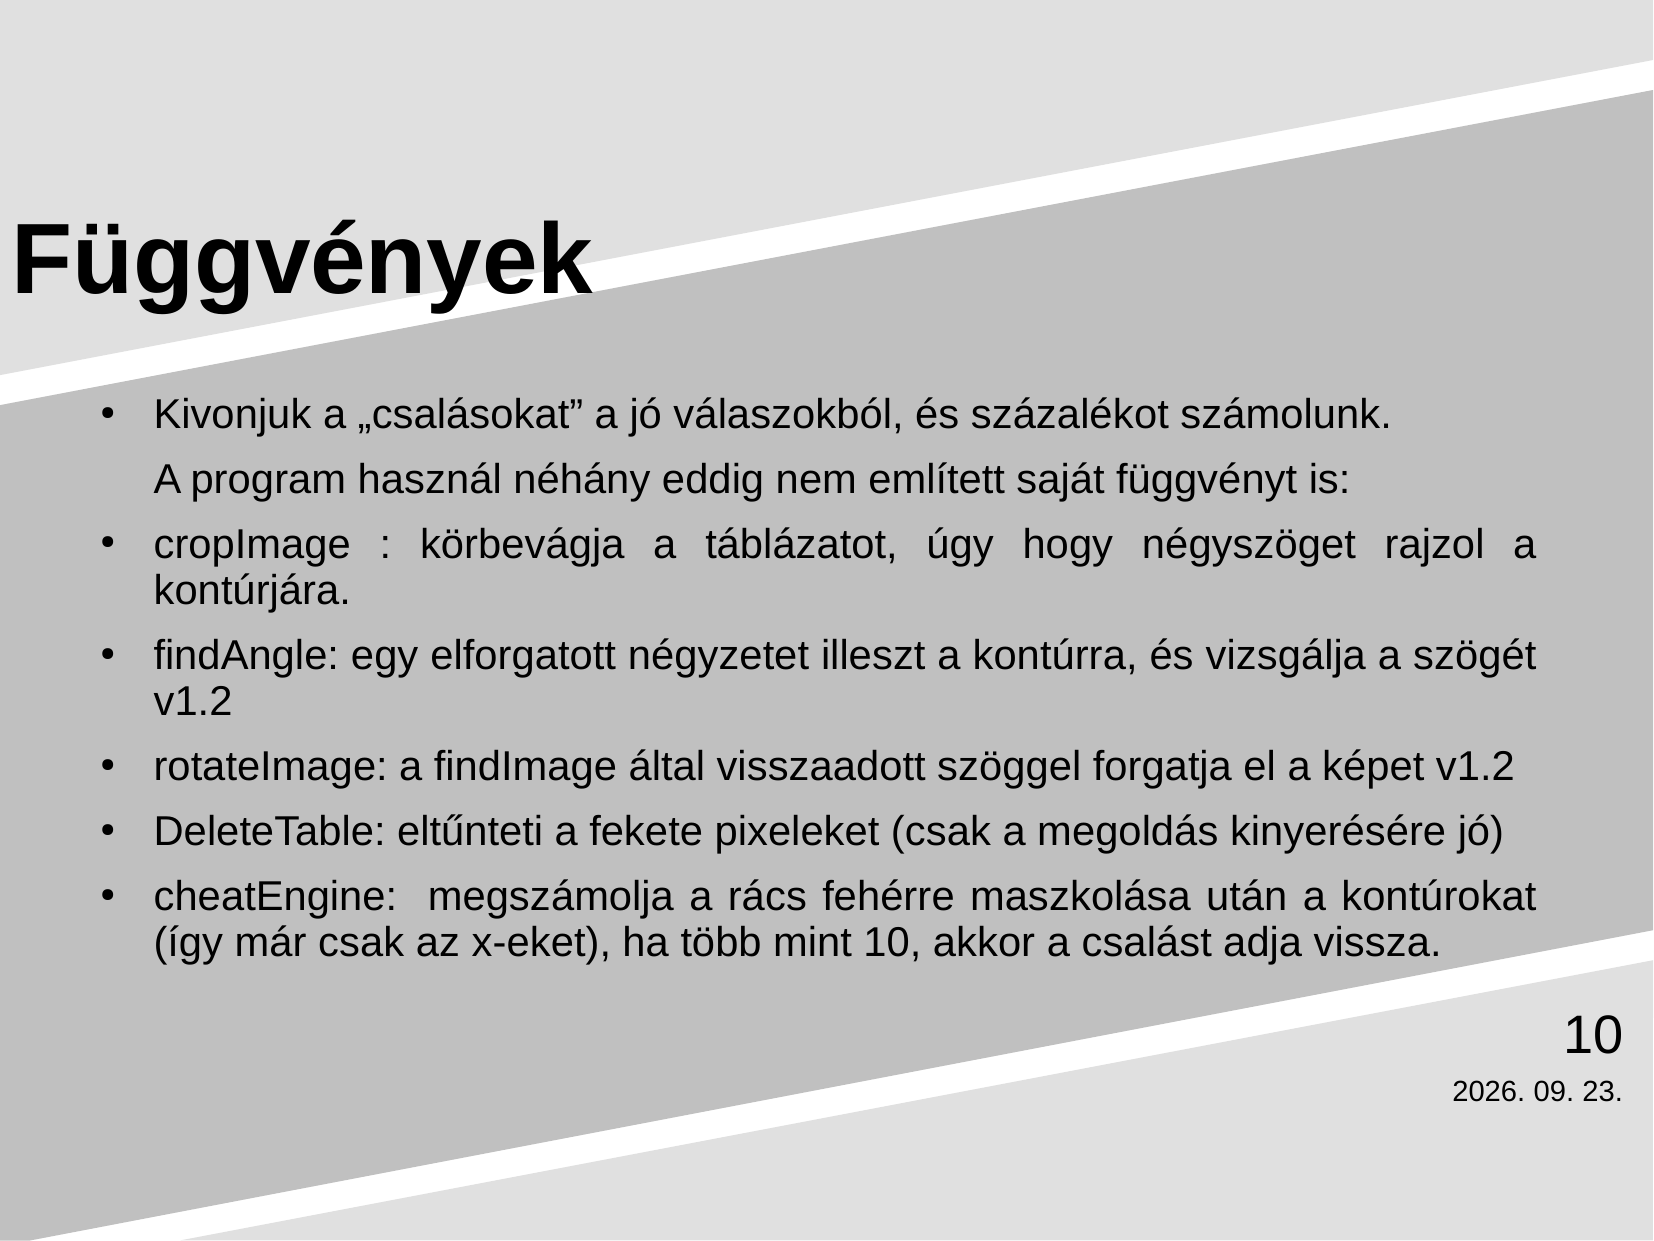

# Függvények
Kivonjuk a „csalásokat” a jó válaszokból, és százalékot számolunk.
A program használ néhány eddig nem említett saját függvényt is:
cropImage : körbevágja a táblázatot, úgy hogy négyszöget rajzol a kontúrjára.
findAngle: egy elforgatott négyzetet illeszt a kontúrra, és vizsgálja a szögét v1.2
rotateImage: a findImage által visszaadott szöggel forgatja el a képet v1.2
DeleteTable: eltűnteti a fekete pixeleket (csak a megoldás kinyerésére jó)
cheatEngine: megszámolja a rács fehérre maszkolása után a kontúrokat (így már csak az x-eket), ha több mint 10, akkor a csalást adja vissza.
10